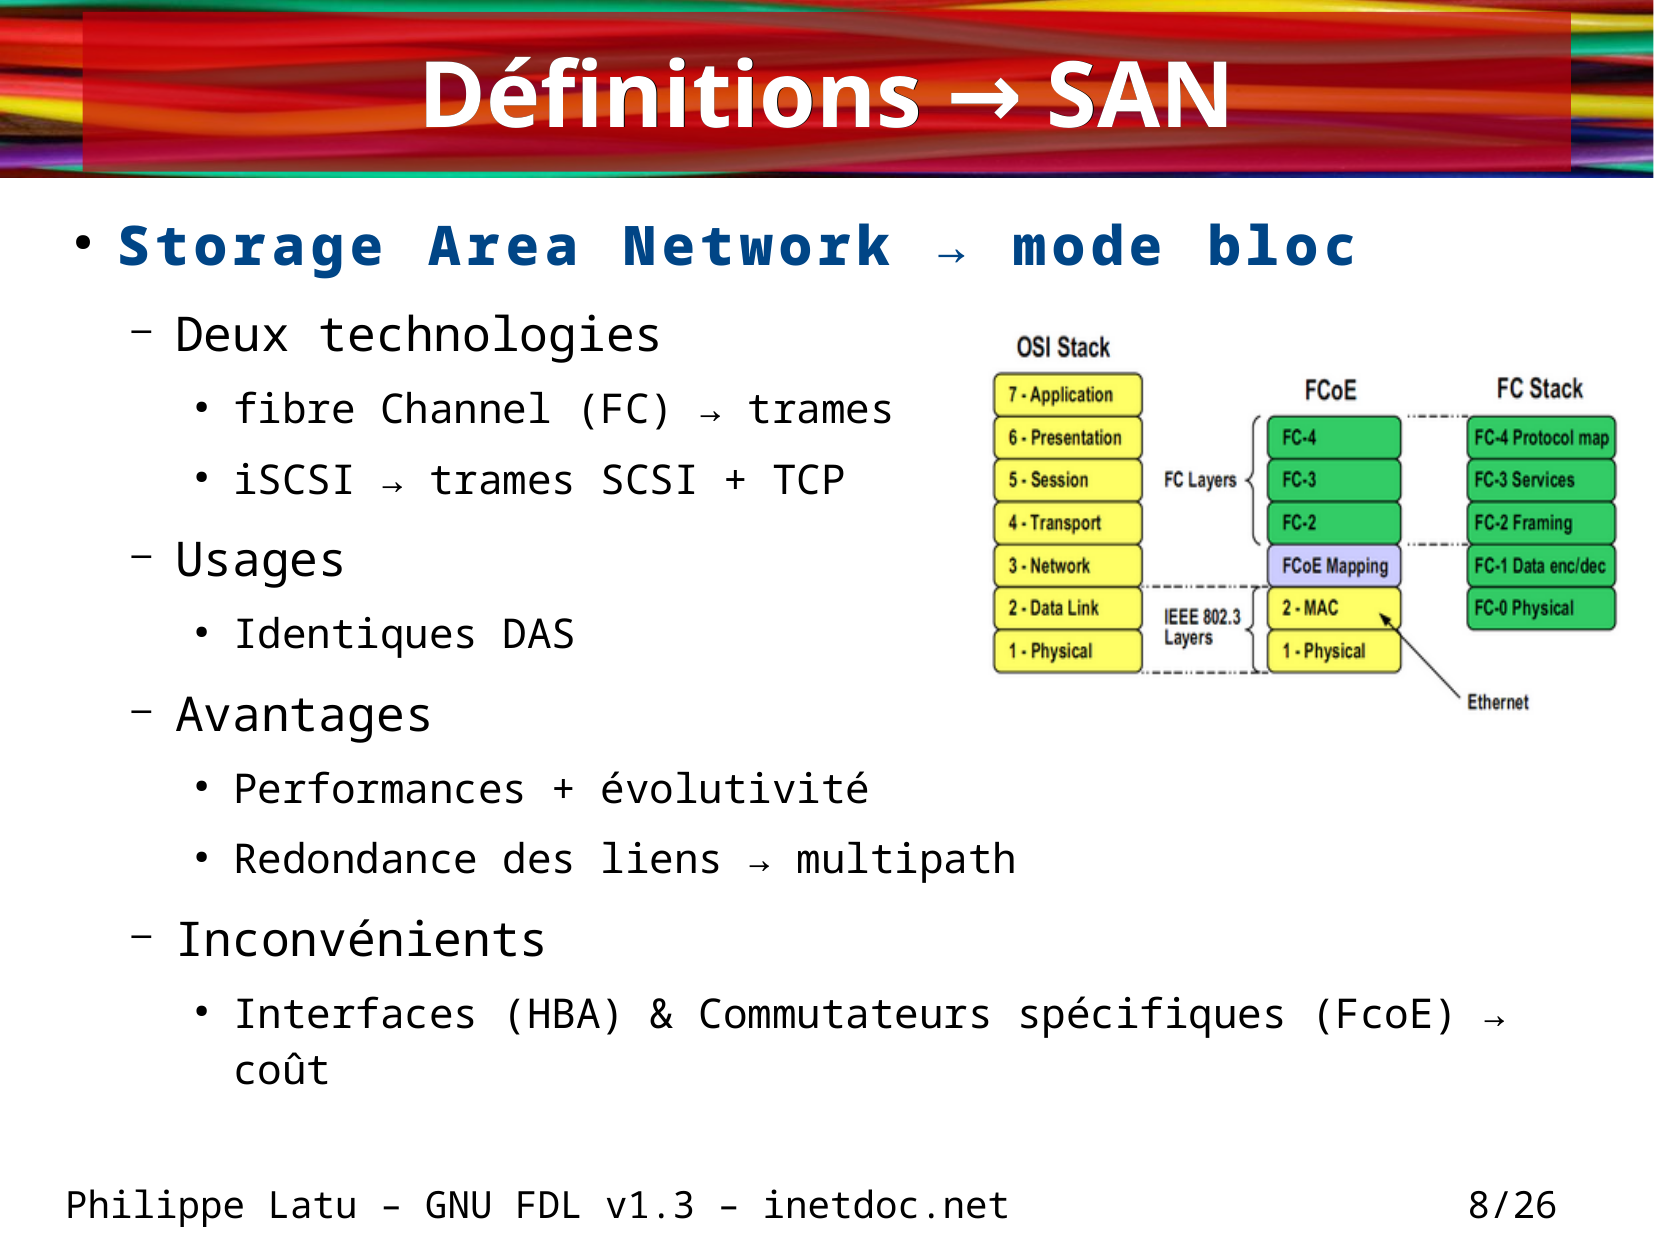

# Définitions → SAN
Storage Area Network → mode bloc
Deux technologies
fibre Channel (FC) → trames
iSCSI → trames SCSI + TCP
Usages
Identiques DAS
Avantages
Performances + évolutivité
Redondance des liens → multipath
Inconvénients
Interfaces (HBA) & Commutateurs spécifiques (FcoE) → coût
Philippe Latu – GNU FDL v1.3 – inetdoc.net /26